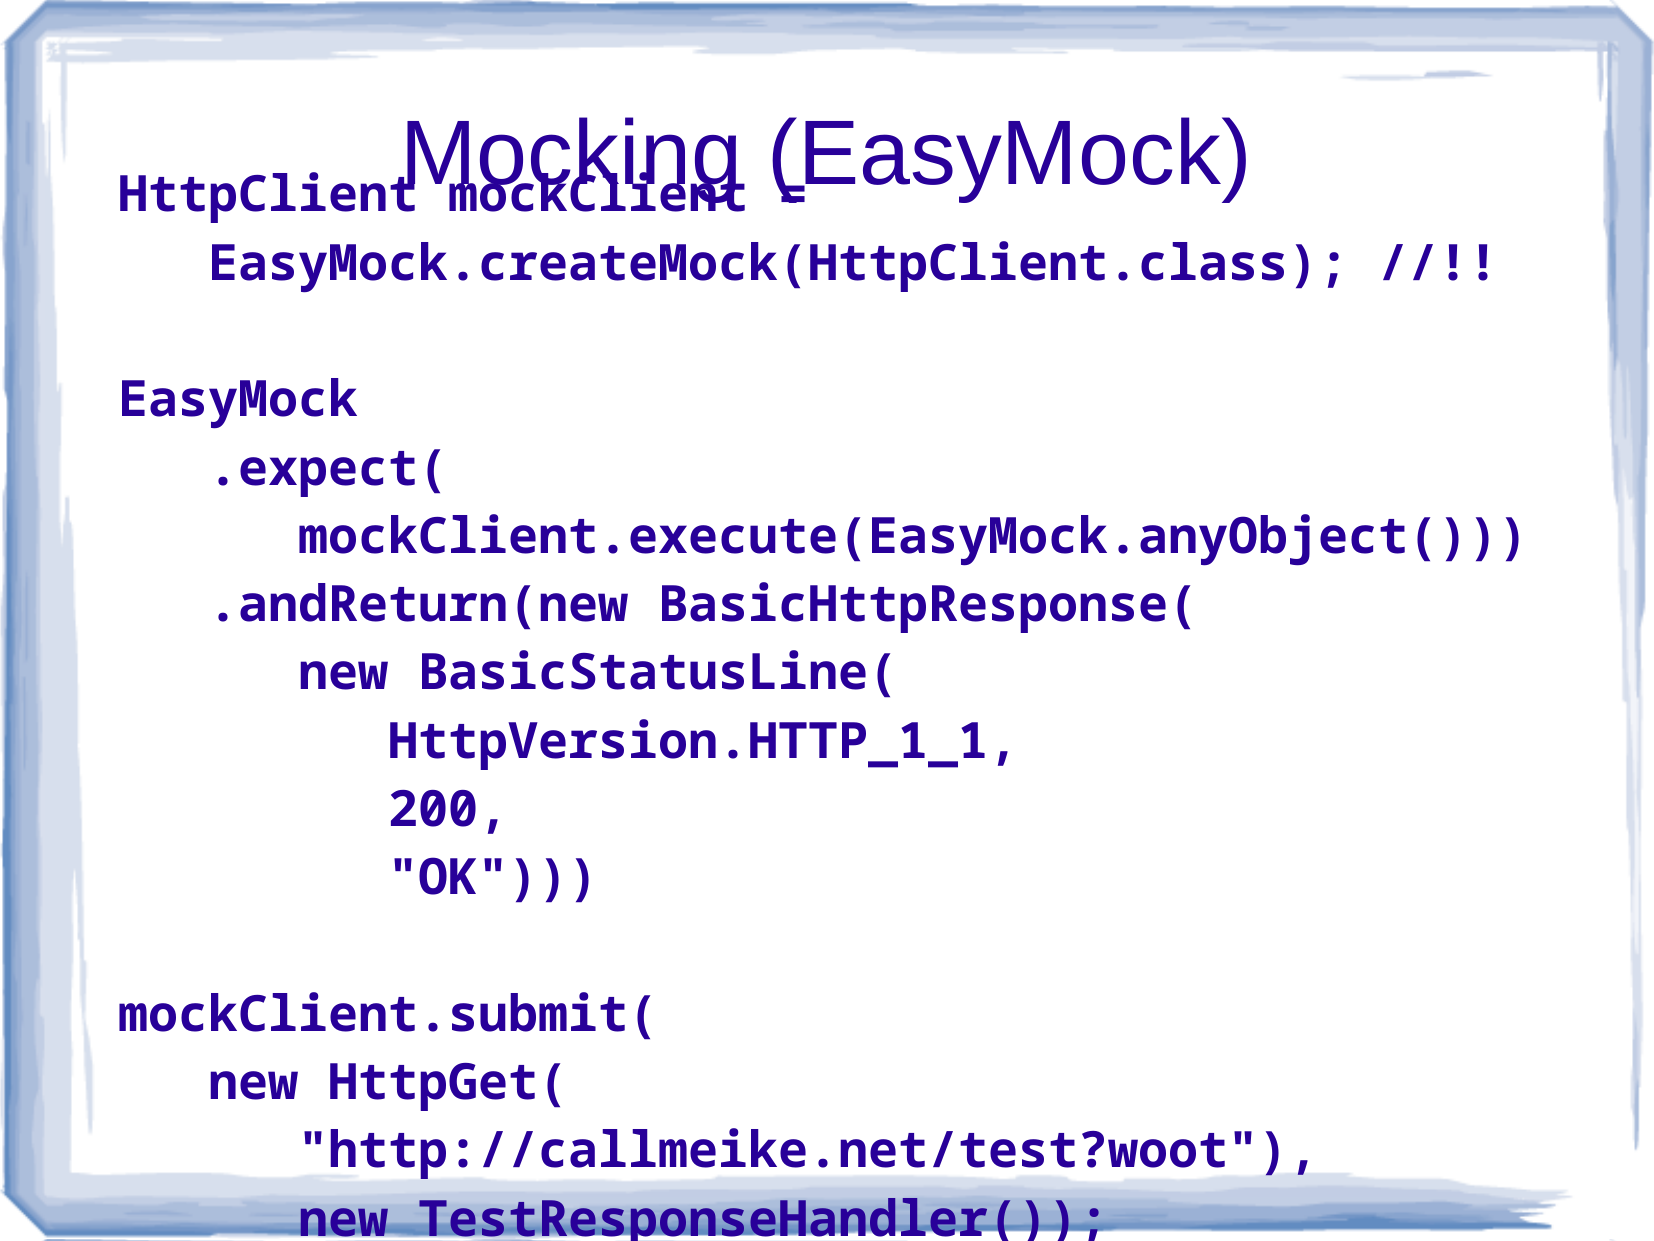

# Mocking (EasyMock)
HttpClient mockClient =
 EasyMock.createMock(HttpClient.class); //!!
EasyMock
 .expect(
 mockClient.execute(EasyMock.anyObject()))
 .andReturn(new BasicHttpResponse(
 new BasicStatusLine(
 HttpVersion.HTTP_1_1,
 200,
 "OK")))
mockClient.submit(
 new HttpGet(
 "http://callmeike.net/test?woot"),
 new TestResponseHandler());